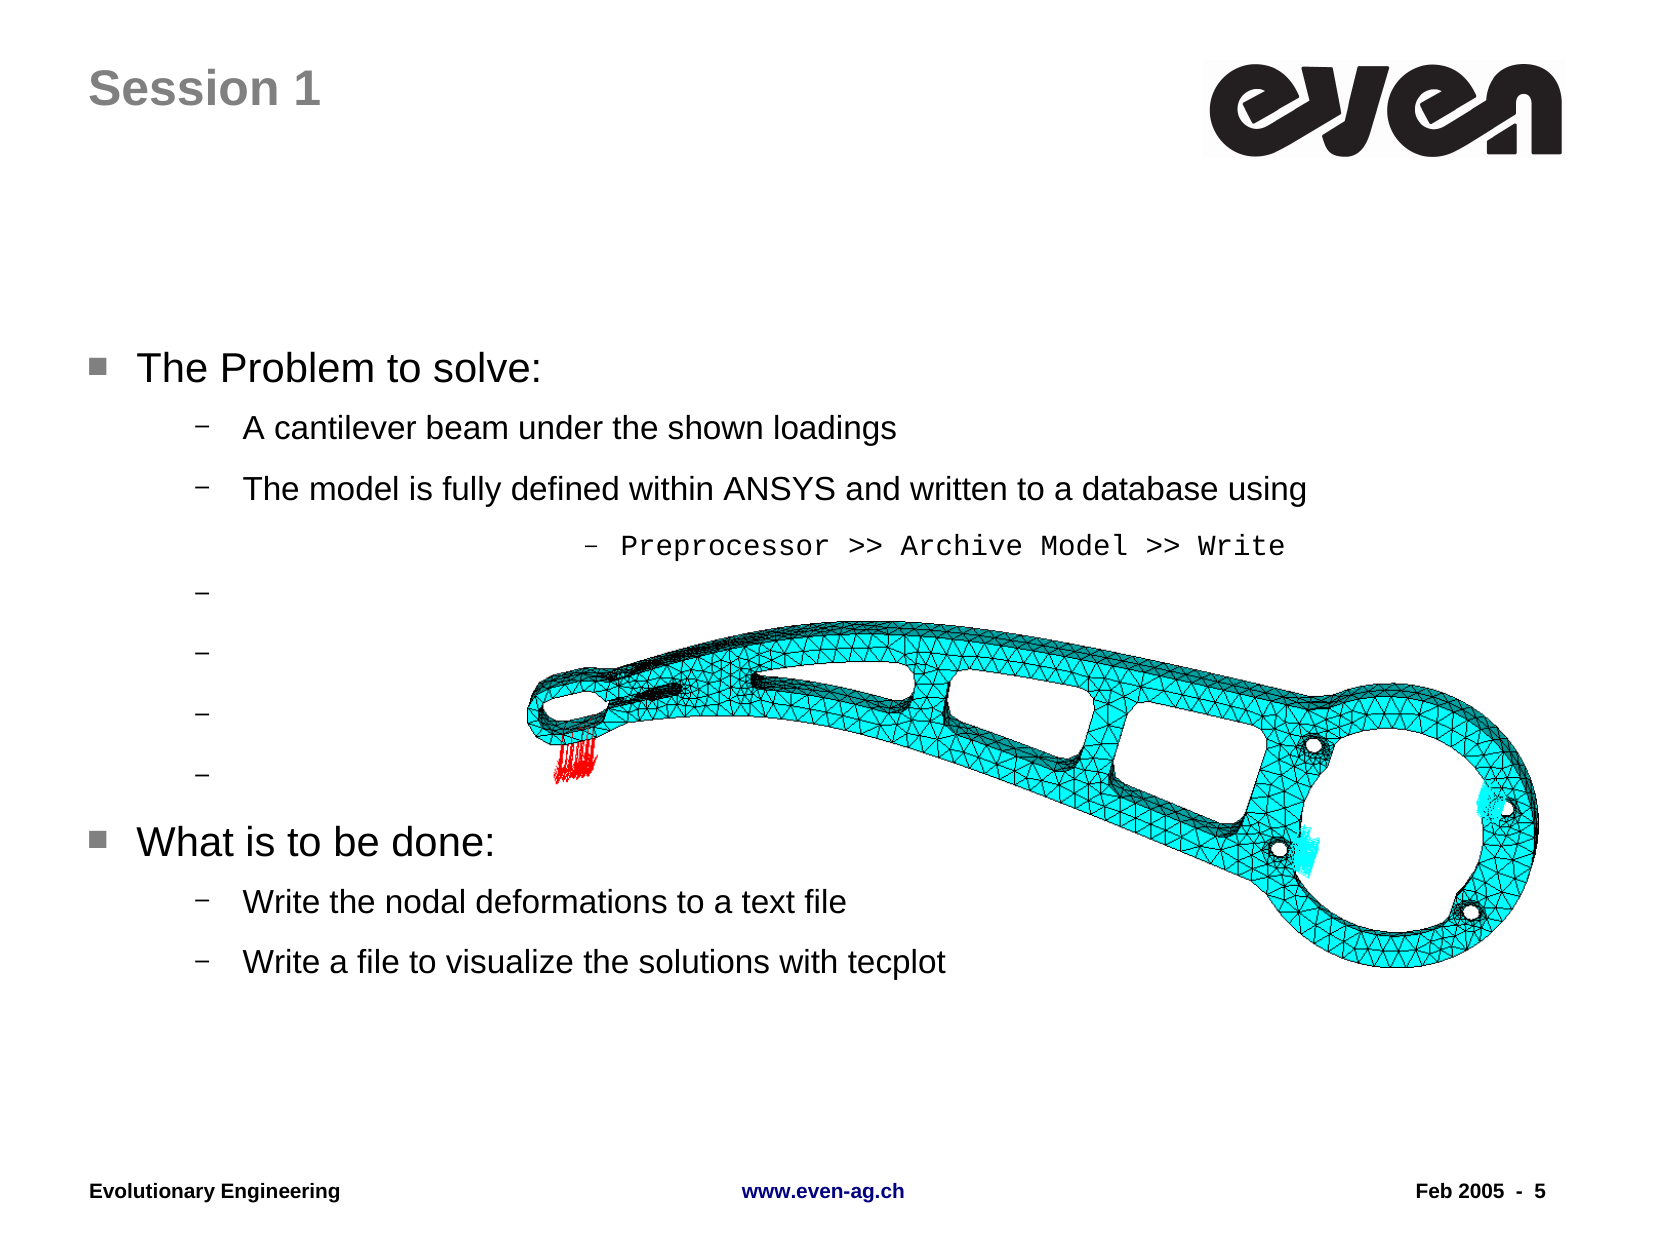

# Session 1
The Problem to solve:
A cantilever beam under the shown loadings
The model is fully defined within ANSYS and written to a database using
Preprocessor >> Archive Model >> Write
What is to be done:
Write the nodal deformations to a text file
Write a file to visualize the solutions with tecplot